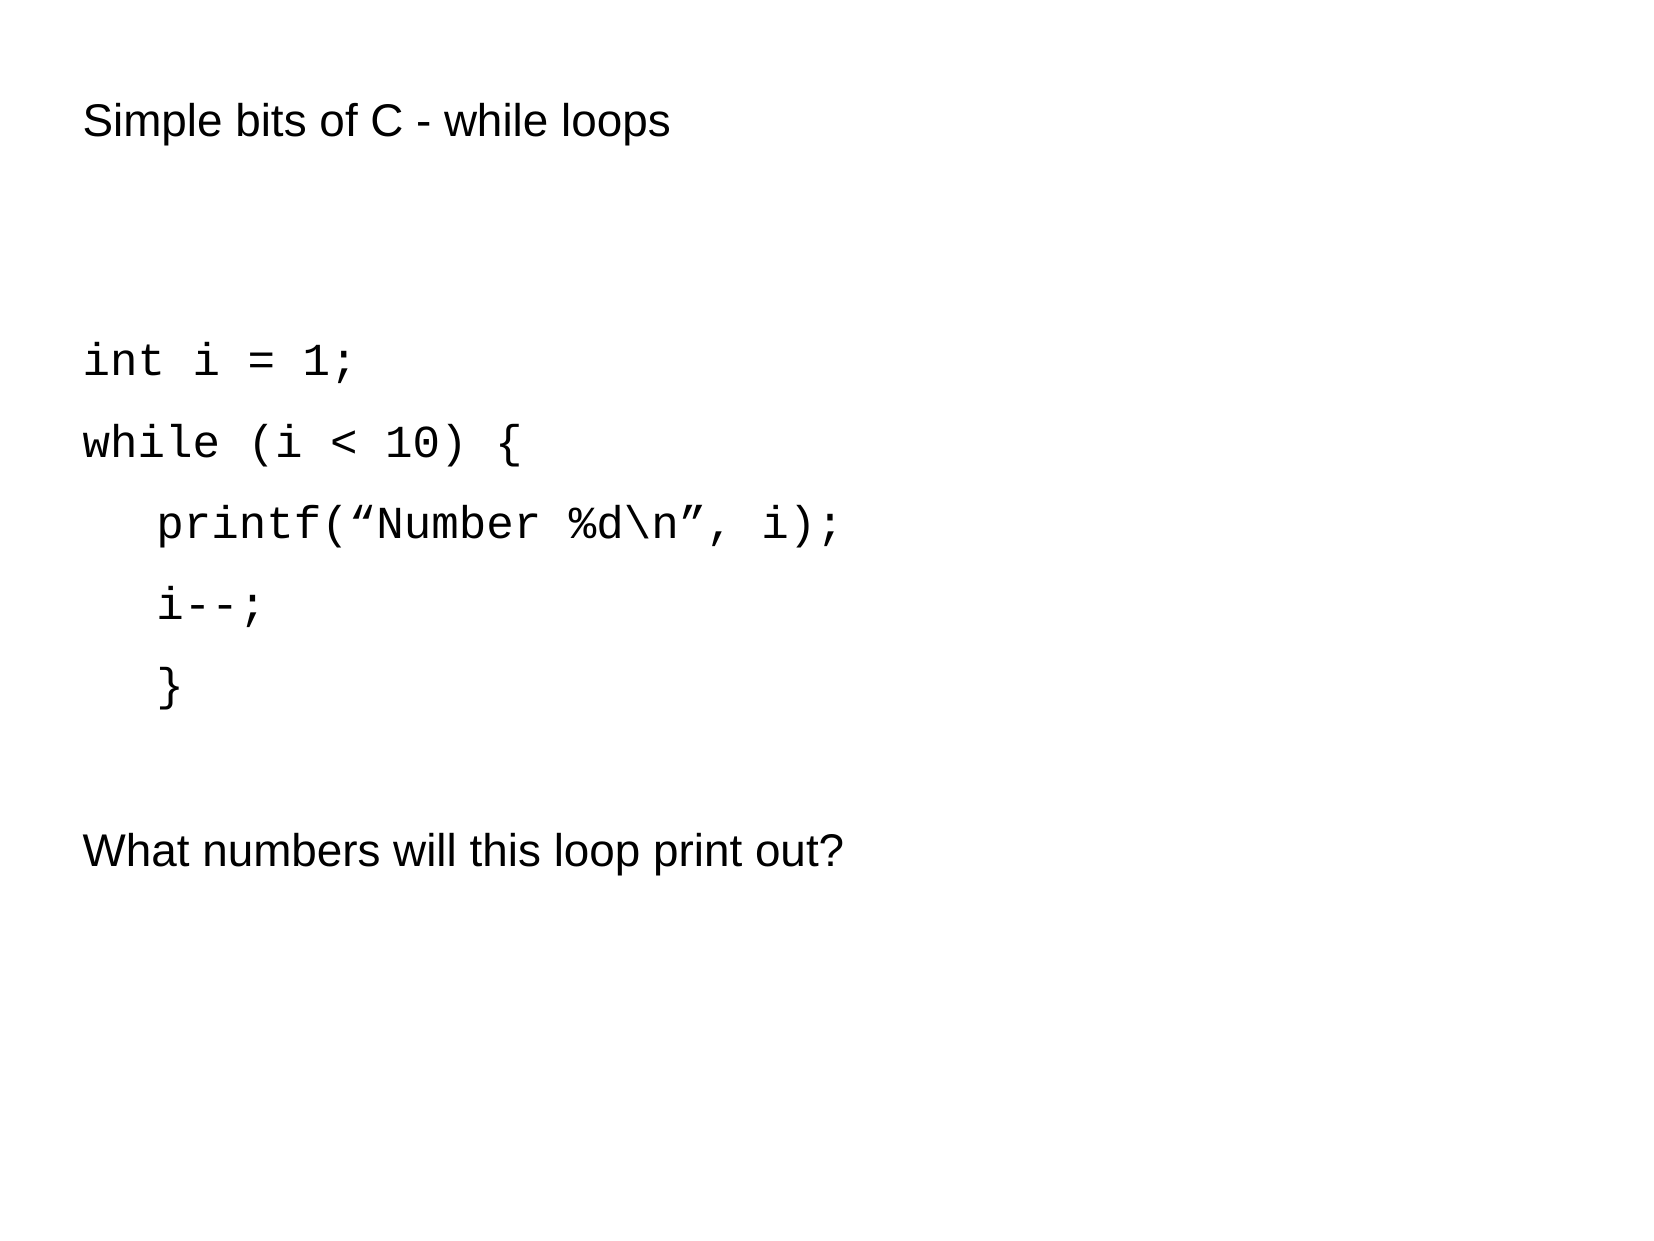

# Simple bits of C - while loops
int i = 1;
while (i < 10) {
 	printf(“Number %d\n”, i);
 	i--;
 	}
What numbers will this loop print out?